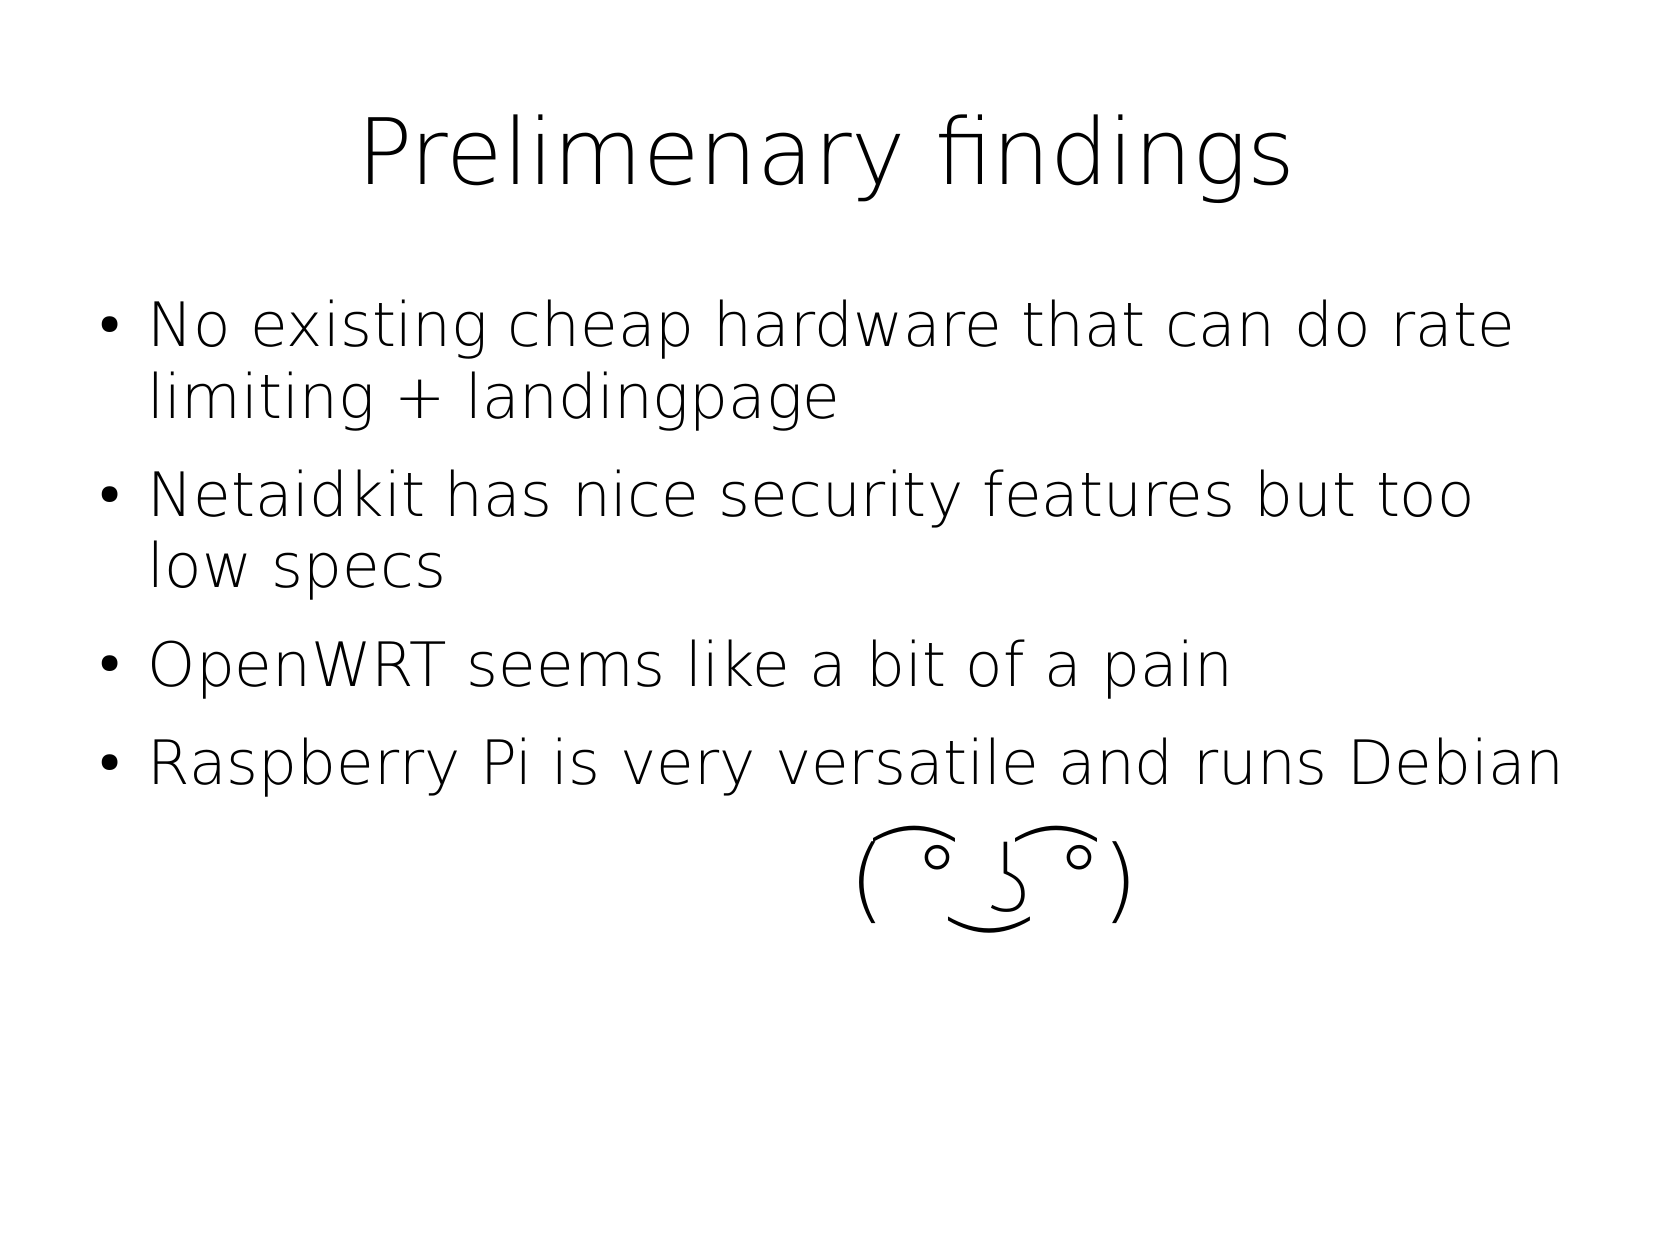

# Prelimenary findings
No existing cheap hardware that can do rate limiting + landingpage
Netaidkit has nice security features but too low specs
OpenWRT seems like a bit of a pain
Raspberry Pi is very versatile and runs Debian
 ( ͡° ͜ʖ ͡°)﻿